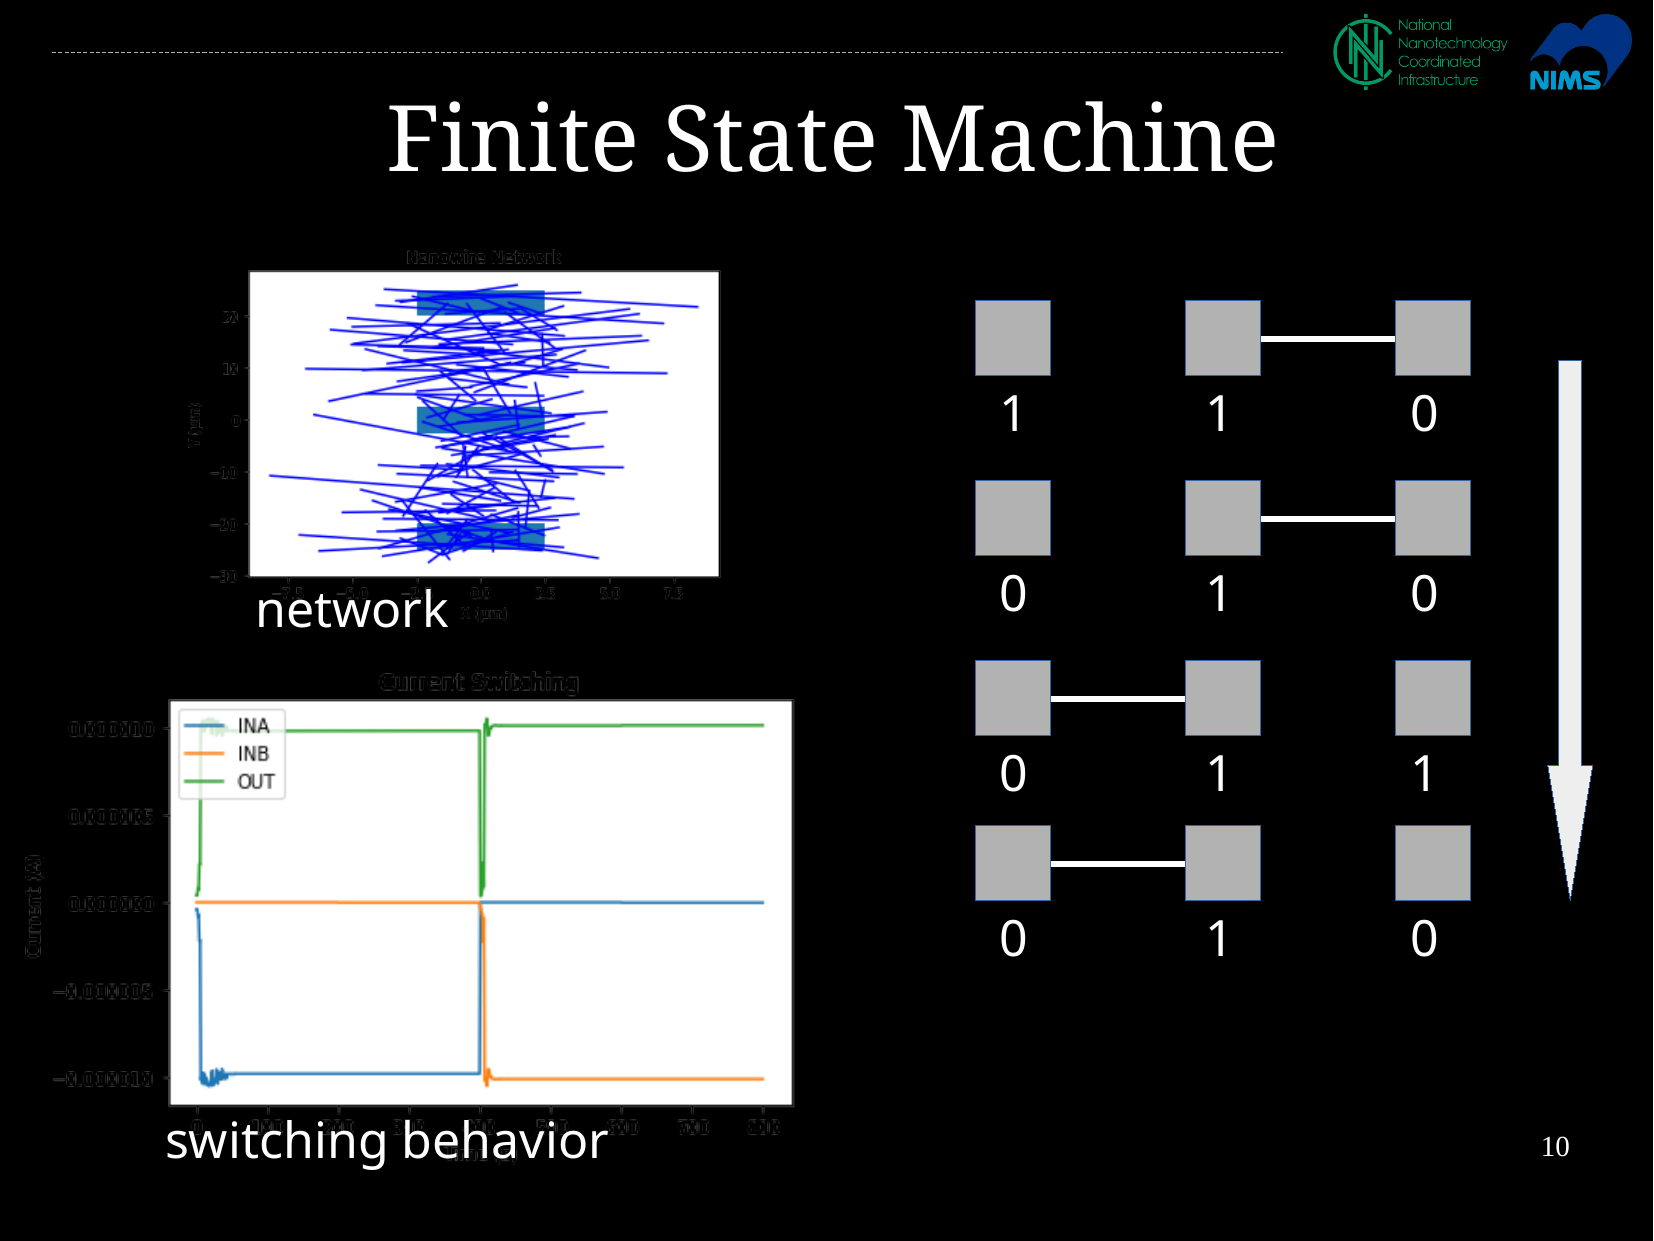

# Finite State Machine
1
1
0
network
0
1
0
0
1
1
0
1
0
switching behavior
10